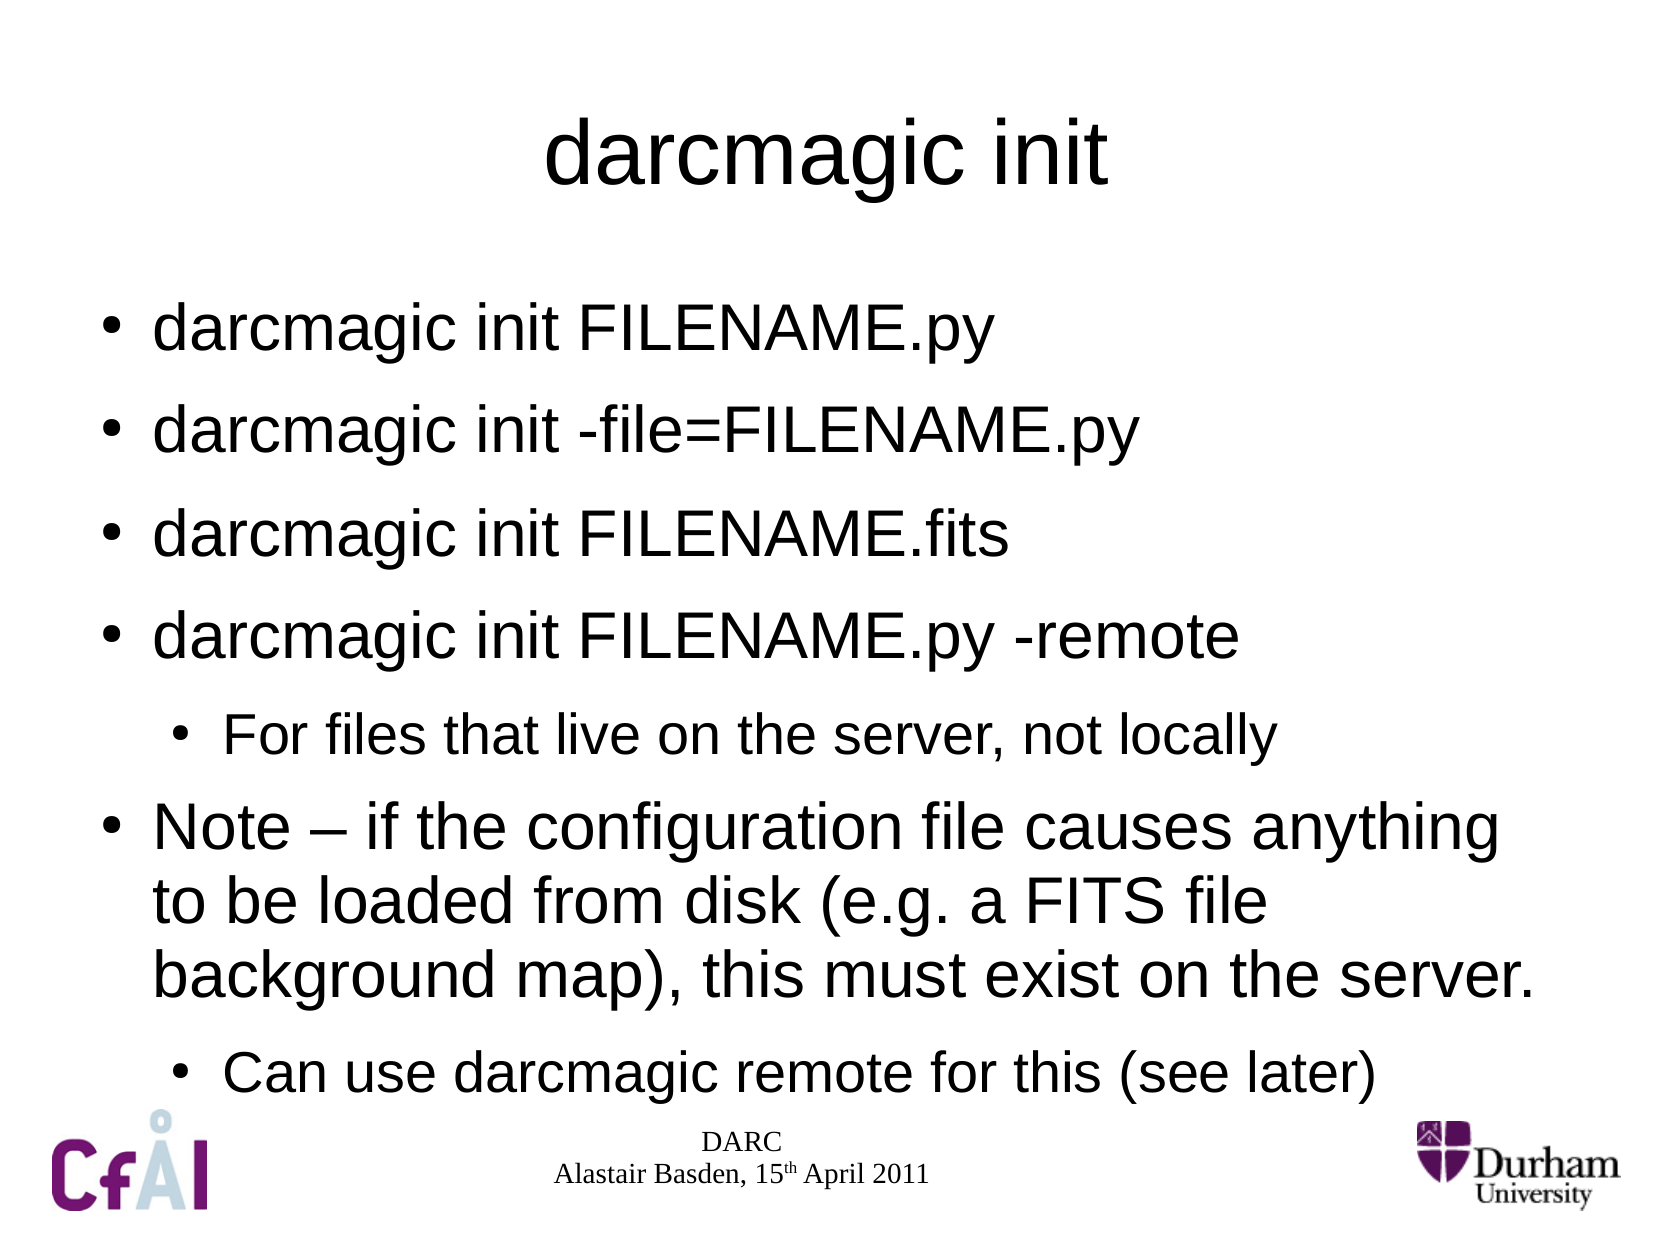

# darcmagic init
darcmagic init FILENAME.py
darcmagic init -file=FILENAME.py
darcmagic init FILENAME.fits
darcmagic init FILENAME.py -remote
For files that live on the server, not locally
Note – if the configuration file causes anything to be loaded from disk (e.g. a FITS file background map), this must exist on the server.
Can use darcmagic remote for this (see later)